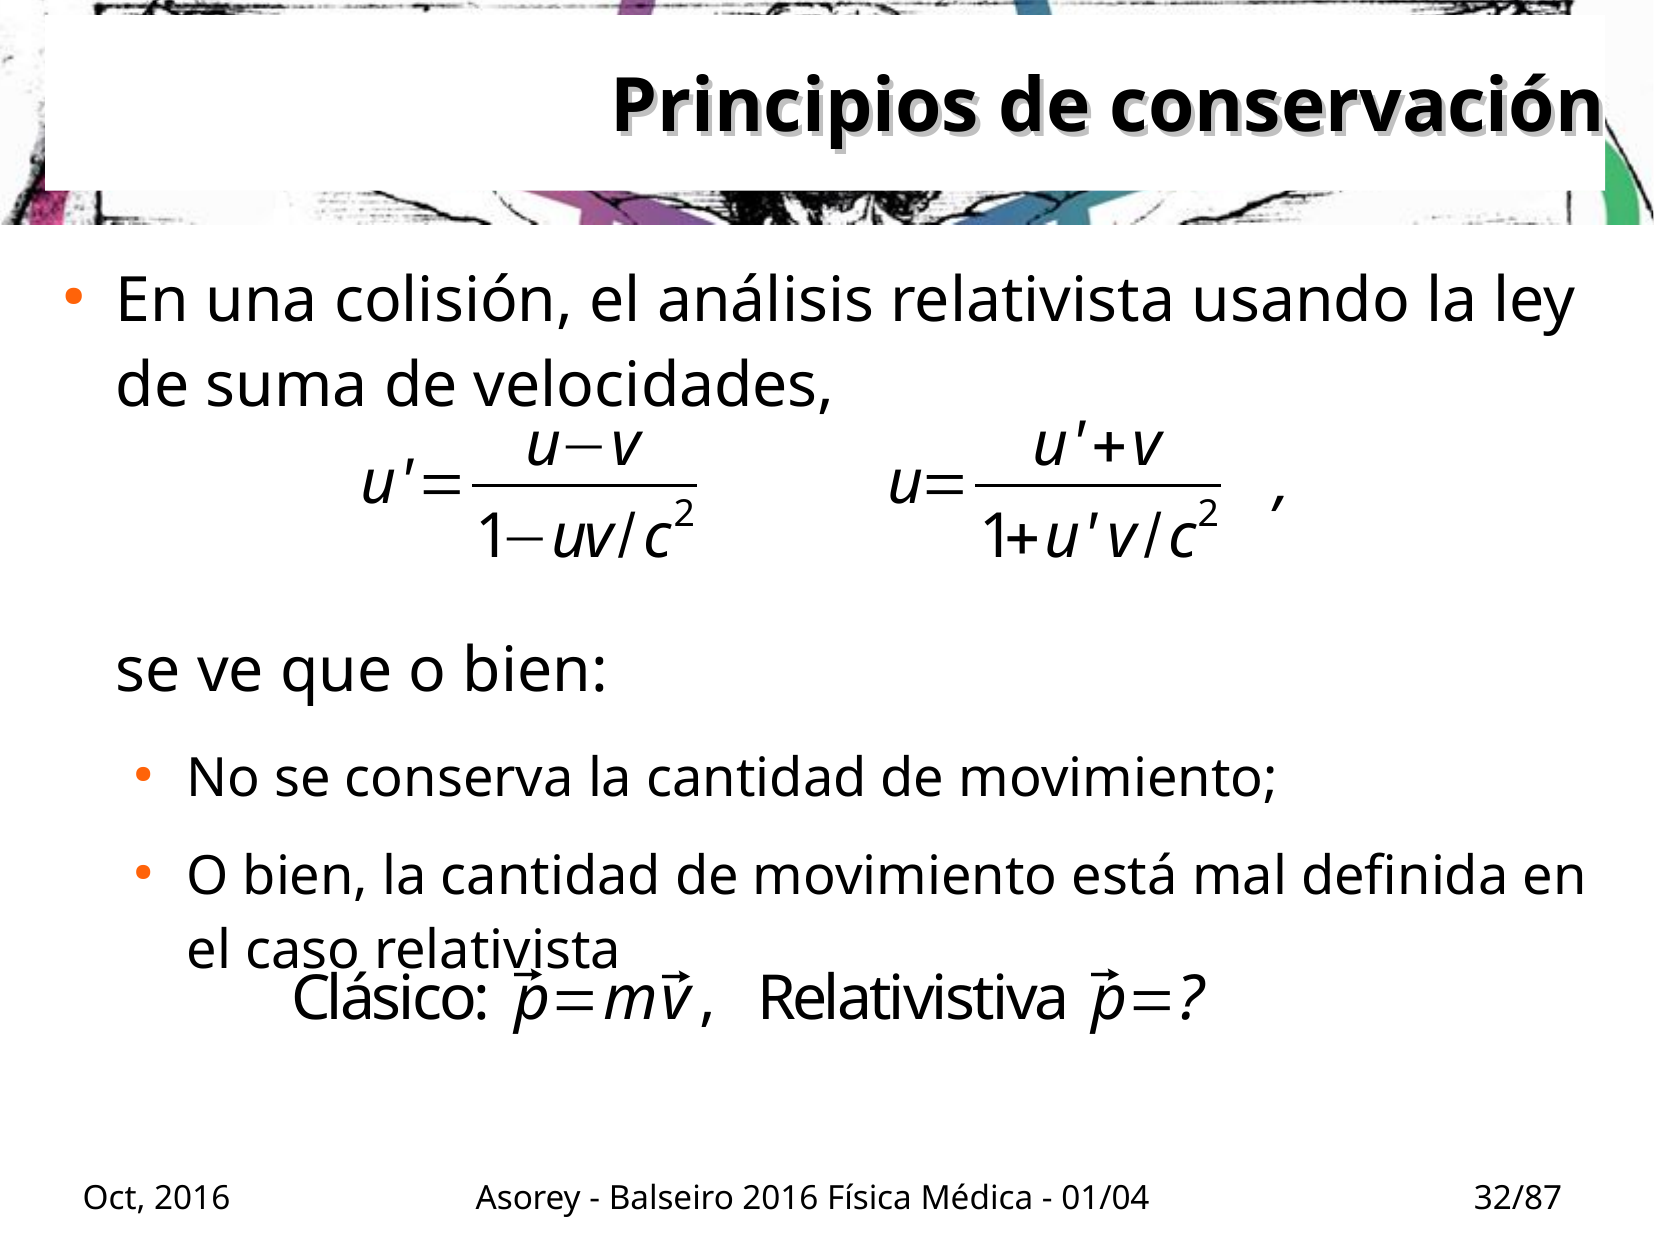

# Principios de conservación
En una colisión, el análisis relativista usando la ley de suma de velocidades,
se ve que o bien:
No se conserva la cantidad de movimiento;
O bien, la cantidad de movimiento está mal definida en el caso relativista
Oct, 2016
Asorey - Balseiro 2016 Física Médica - 01/04
32